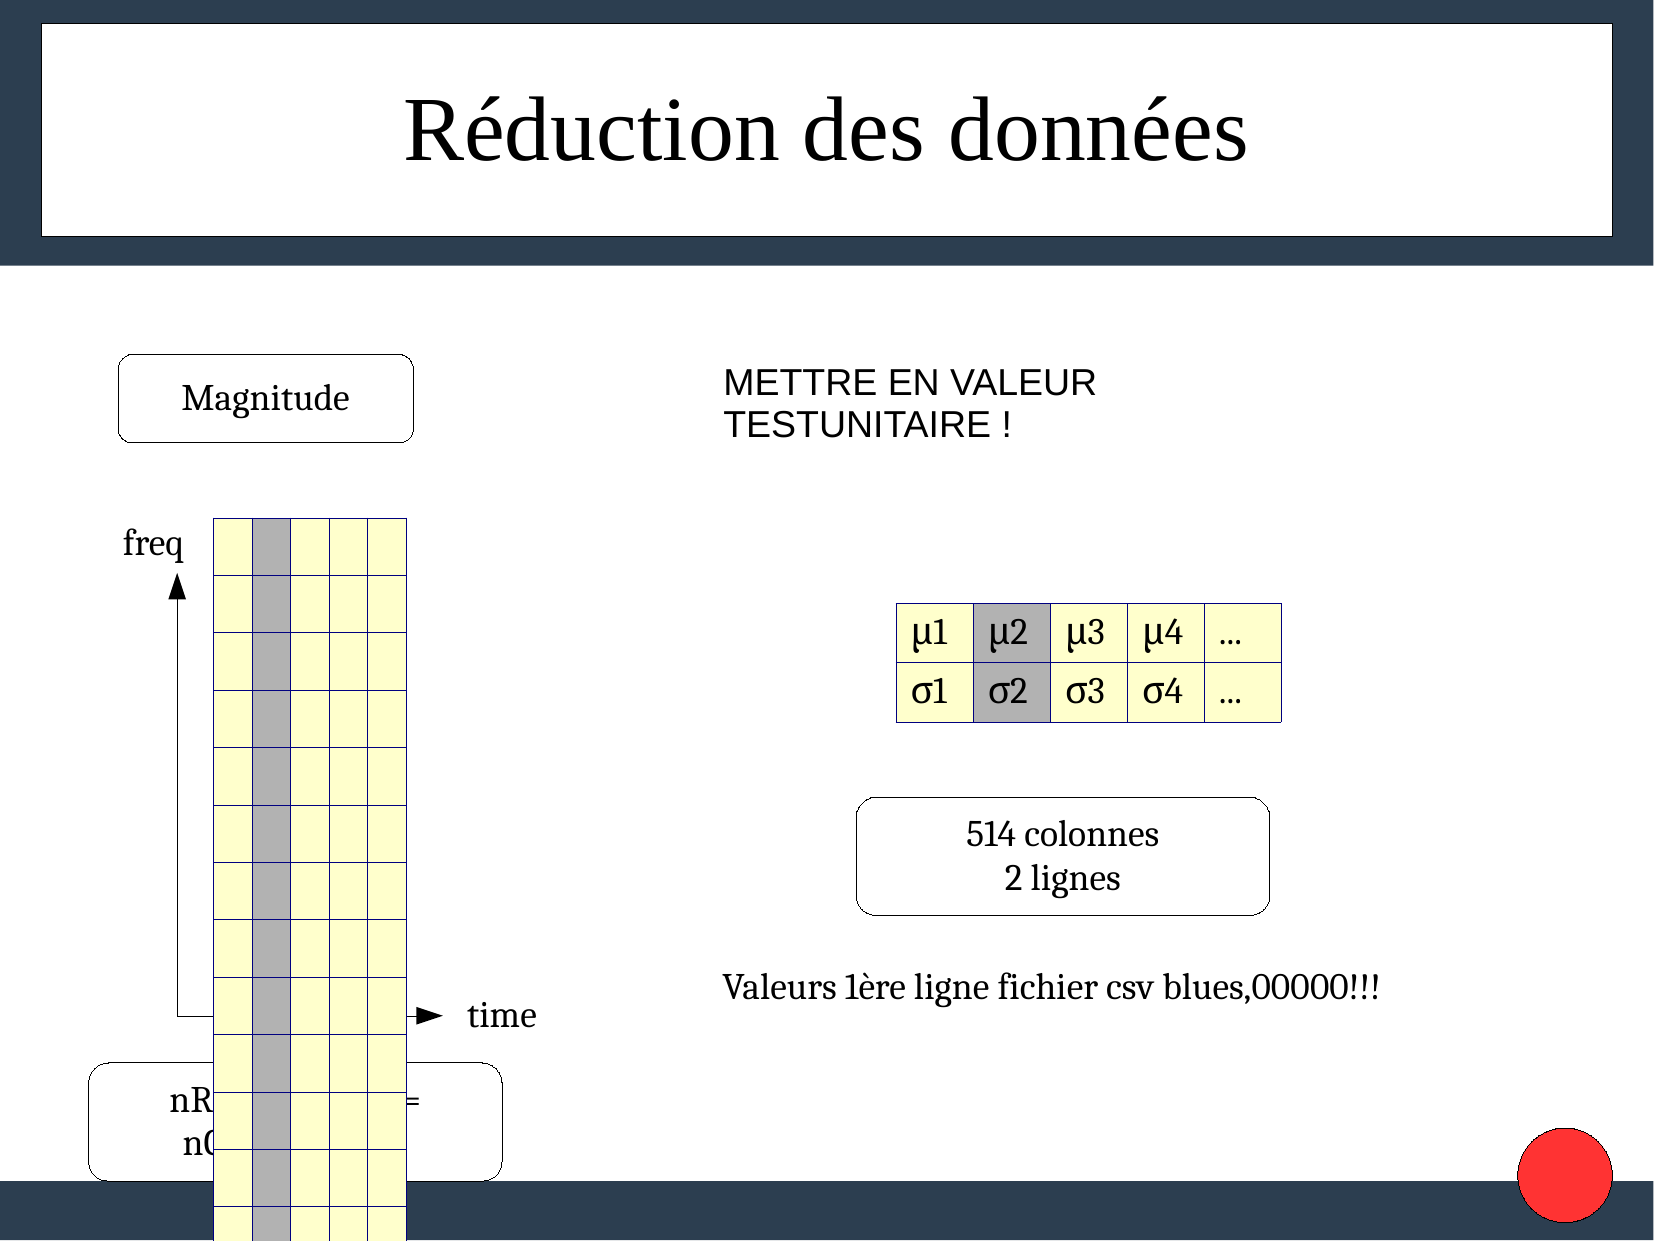

Réduction des données
Magnitude
METTRE EN VALEUR TESTUNITAIRE !
| | |
| --- | --- |
| | |
| | |
| | |
| | |
| | |
| | |
| | |
| | |
| | |
| | |
| | |
| | |
| | |
| | |
freq
| | | | | |
| --- | --- | --- | --- | --- |
| | | | | |
| | | | | |
| | | | | |
| | | | | |
| | | | | |
| | | | | |
| | | | | |
| | | | | |
| | | | | |
| | | | | |
| | | | | |
| | | | | |
| | | | | |
| | | | | |
| | | | | |
| | | | | |
| | | | | |
| | | | | |
| | | | | |
| μ1 | μ2 | μ3 | μ4 | ... |
| --- | --- | --- | --- | --- |
| σ1 | σ2 | σ3 | σ4 | ... |
514 colonnes
2 lignes
Valeurs 1ère ligne fichier csv blues,00000!!!
time
nRow = height =
nCol = width =